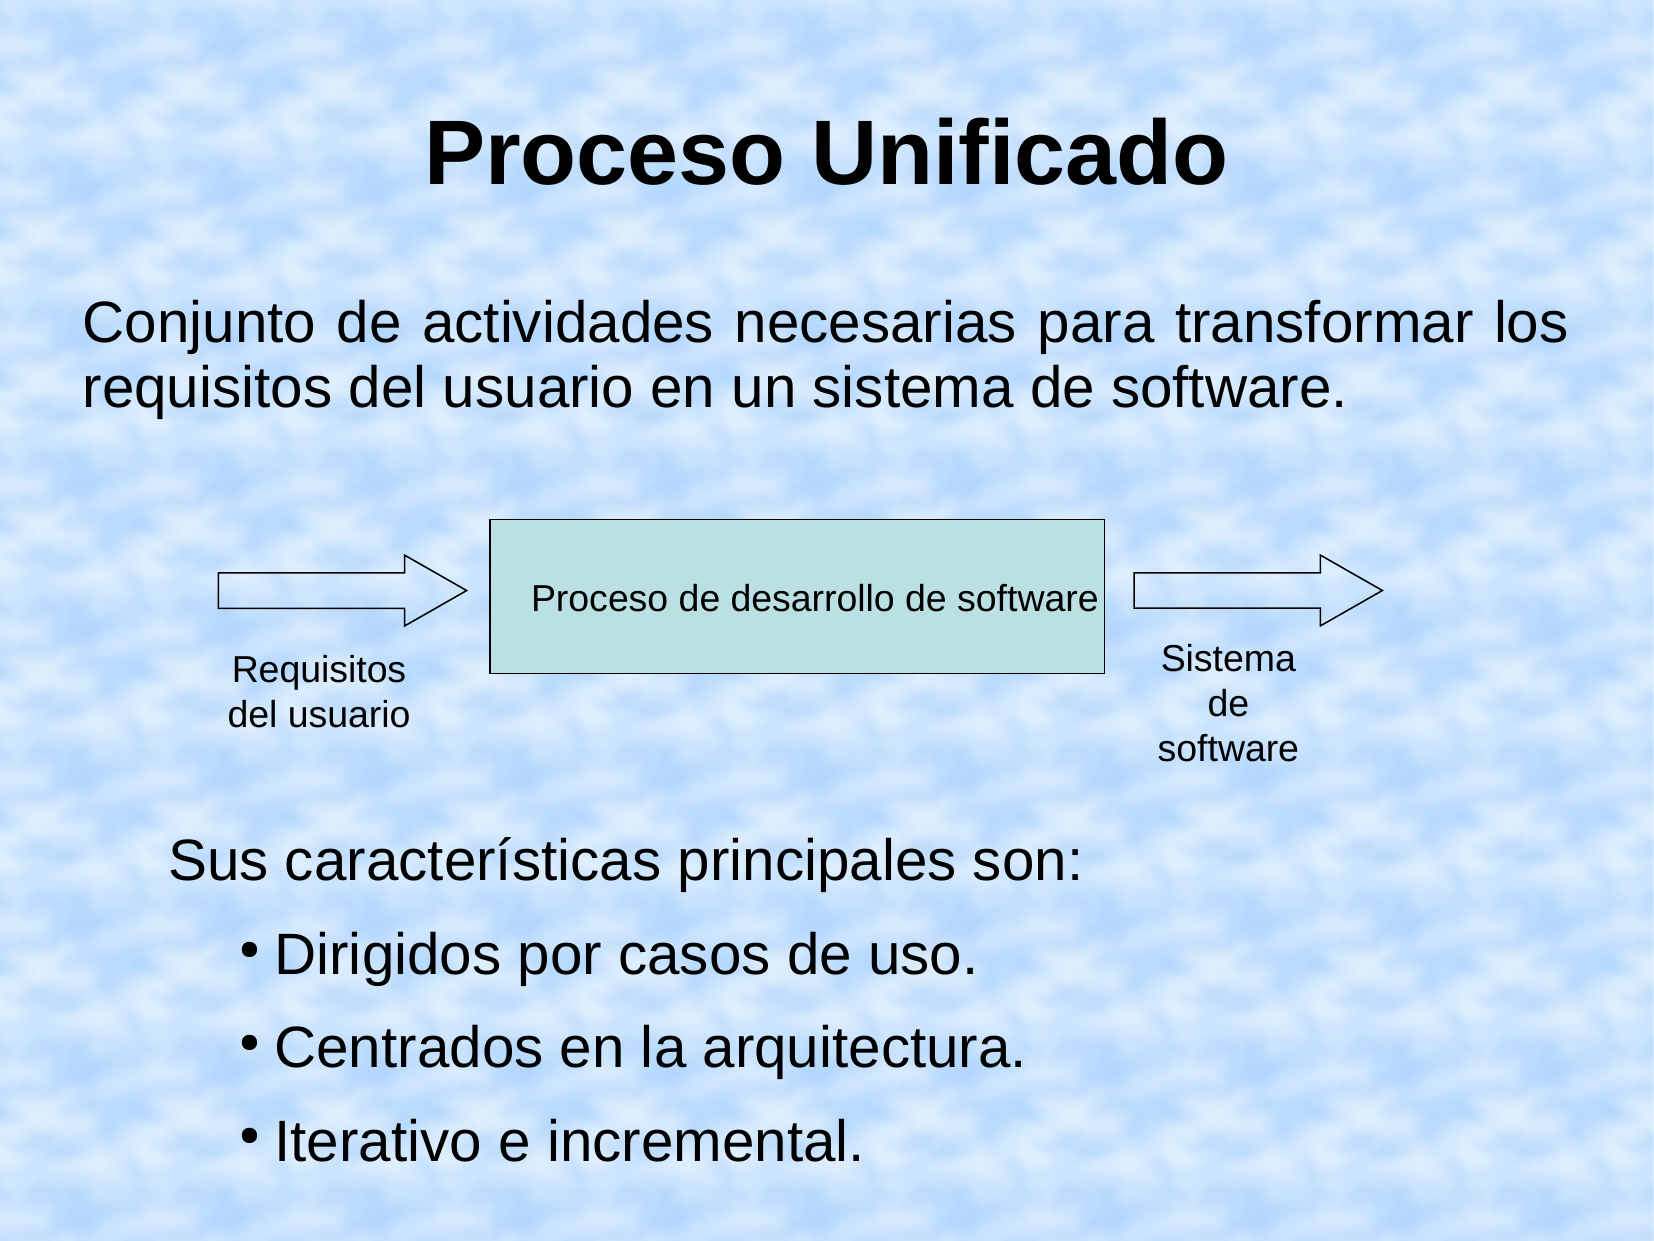

# Proceso Unificado
Conjunto de actividades necesarias para transformar los requisitos del usuario en un sistema de software.
Proceso de desarrollo de software
Sistema de software
Requisitos del usuario
Sus características principales son:
Dirigidos por casos de uso.
Centrados en la arquitectura.
Iterativo e incremental.